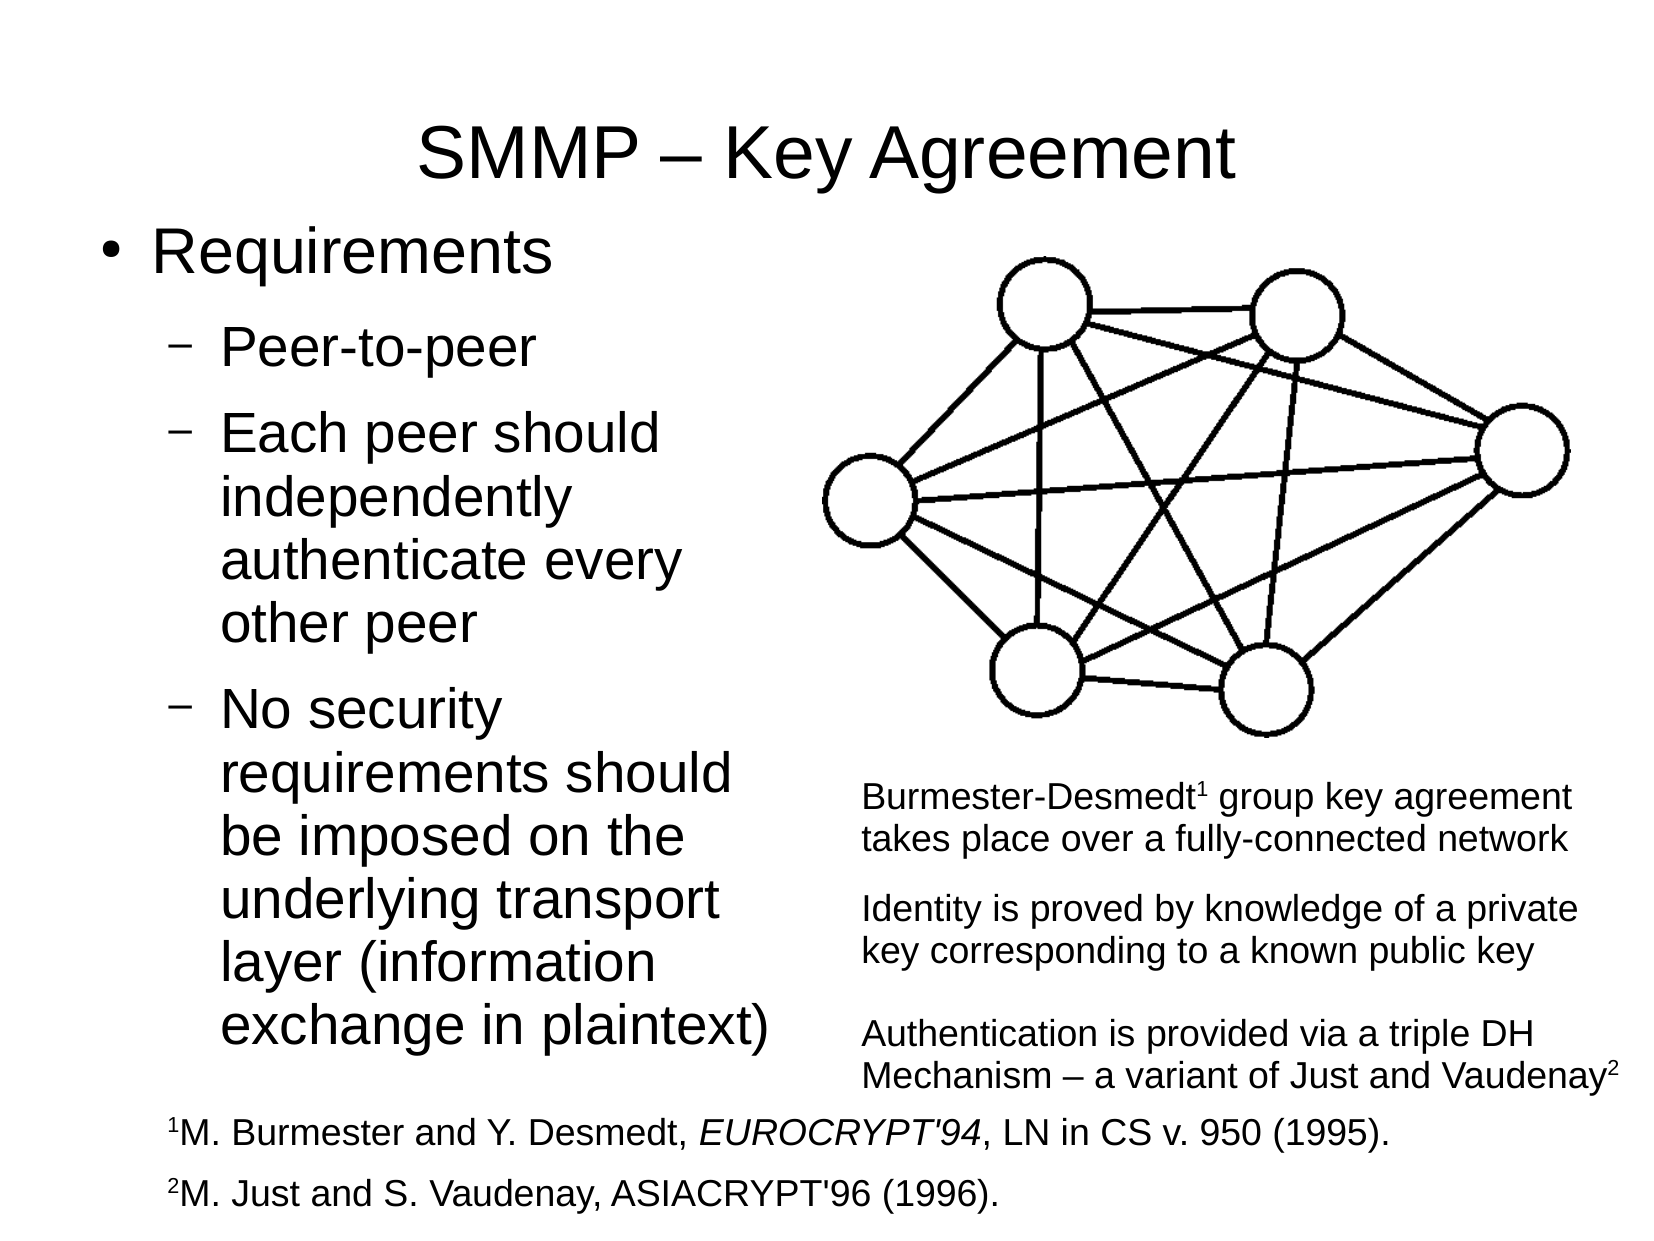

# SMMP – Key Agreement
Requirements
Peer-to-peer
Each peer should independently authenticate every other peer
No security requirements should be imposed on the underlying transport layer (information exchange in plaintext)
Burmester-Desmedt1 group key agreement
takes place over a fully-connected network
Identity is proved by knowledge of a private
key corresponding to a known public key
Authentication is provided via a triple DH
Mechanism – a variant of Just and Vaudenay2
1M. Burmester and Y. Desmedt, EUROCRYPT'94, LN in CS v. 950 (1995).
2M. Just and S. Vaudenay, ASIACRYPT'96 (1996).